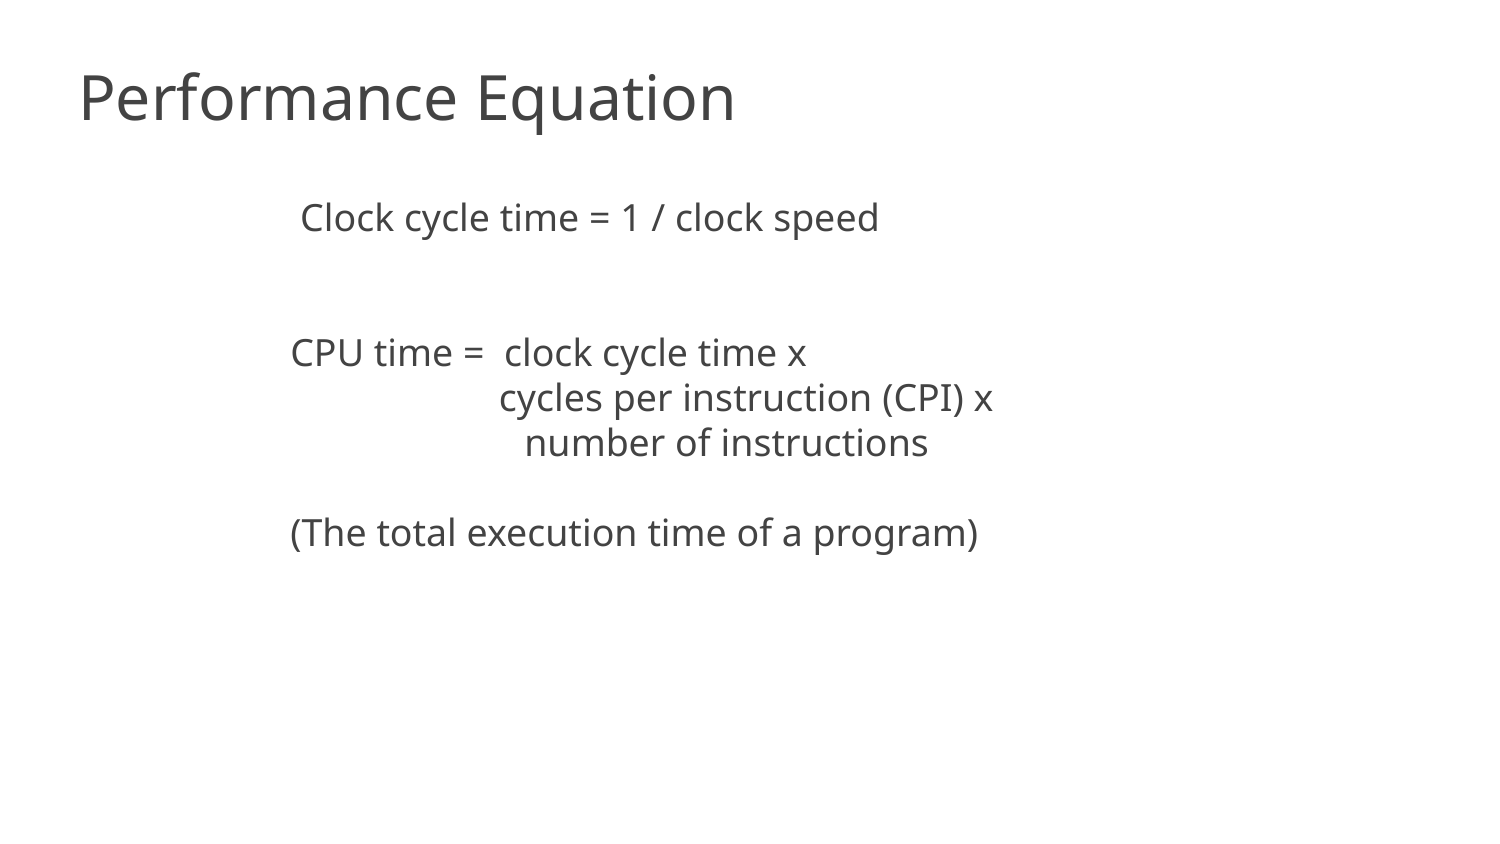

Performance Equation
 Clock cycle time = 1 / clock speed
CPU time = clock cycle time x
 cycles per instruction (CPI) x
 number of instructions
(The total execution time of a program)